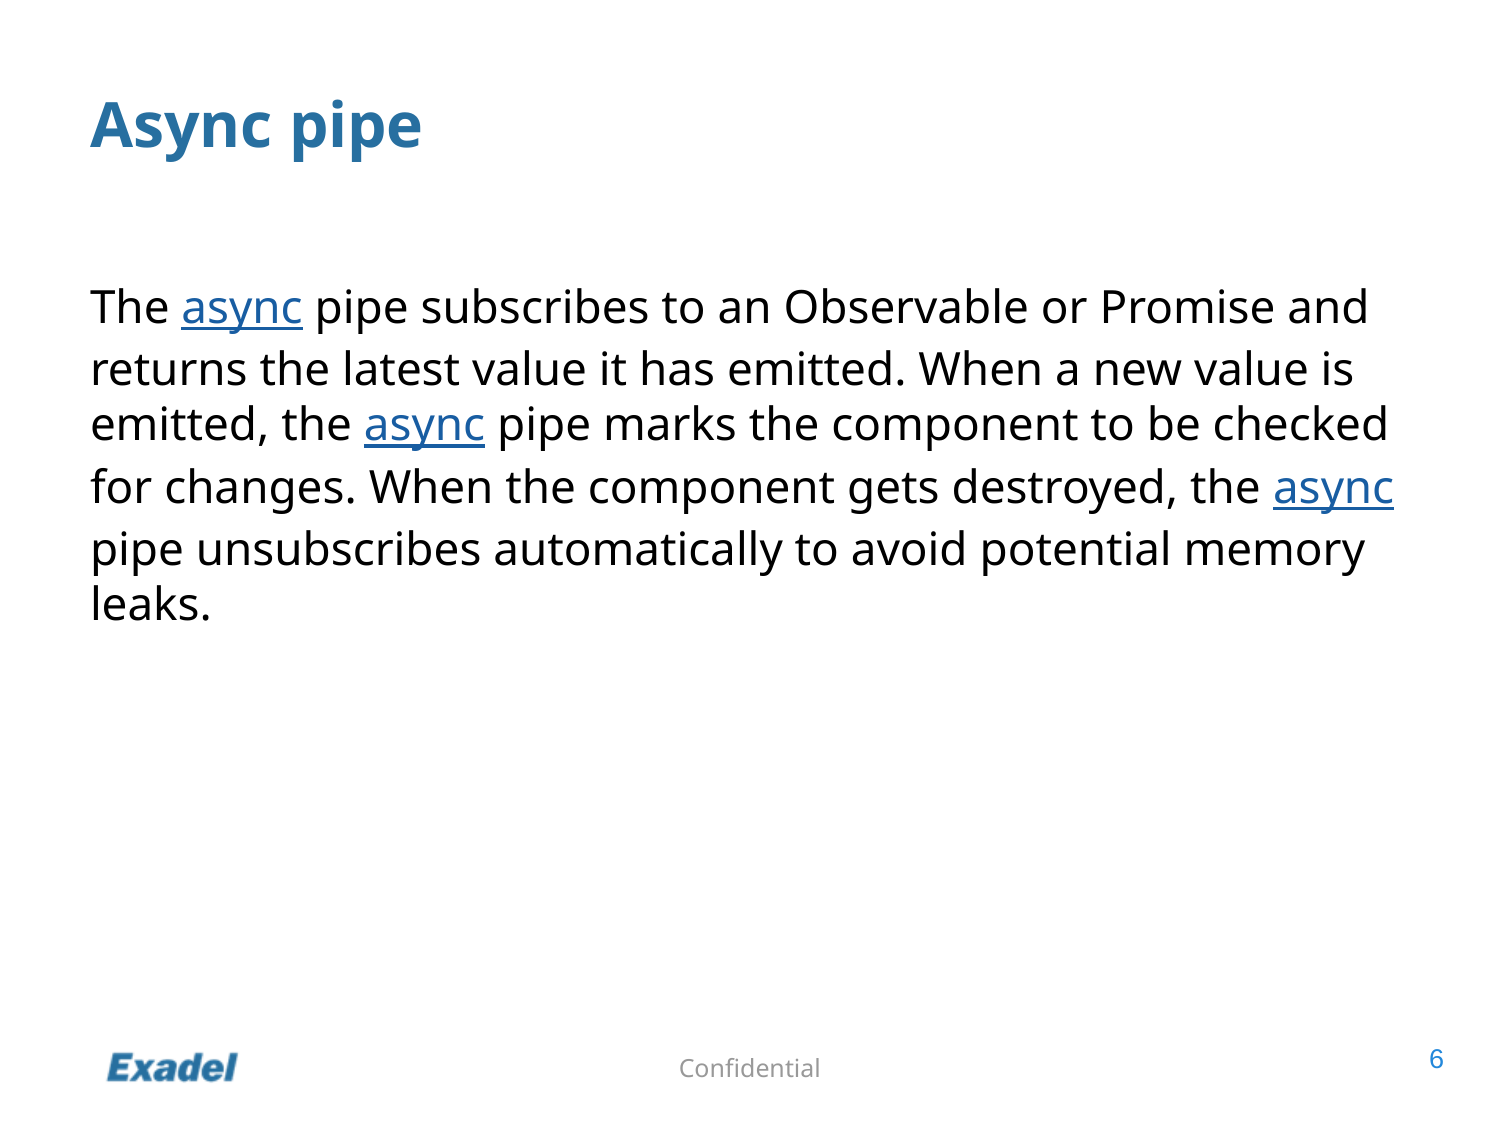

# Async pipe
The async pipe subscribes to an Observable or Promise and returns the latest value it has emitted. When a new value is emitted, the async pipe marks the component to be checked for changes. When the component gets destroyed, the async pipe unsubscribes automatically to avoid potential memory leaks.